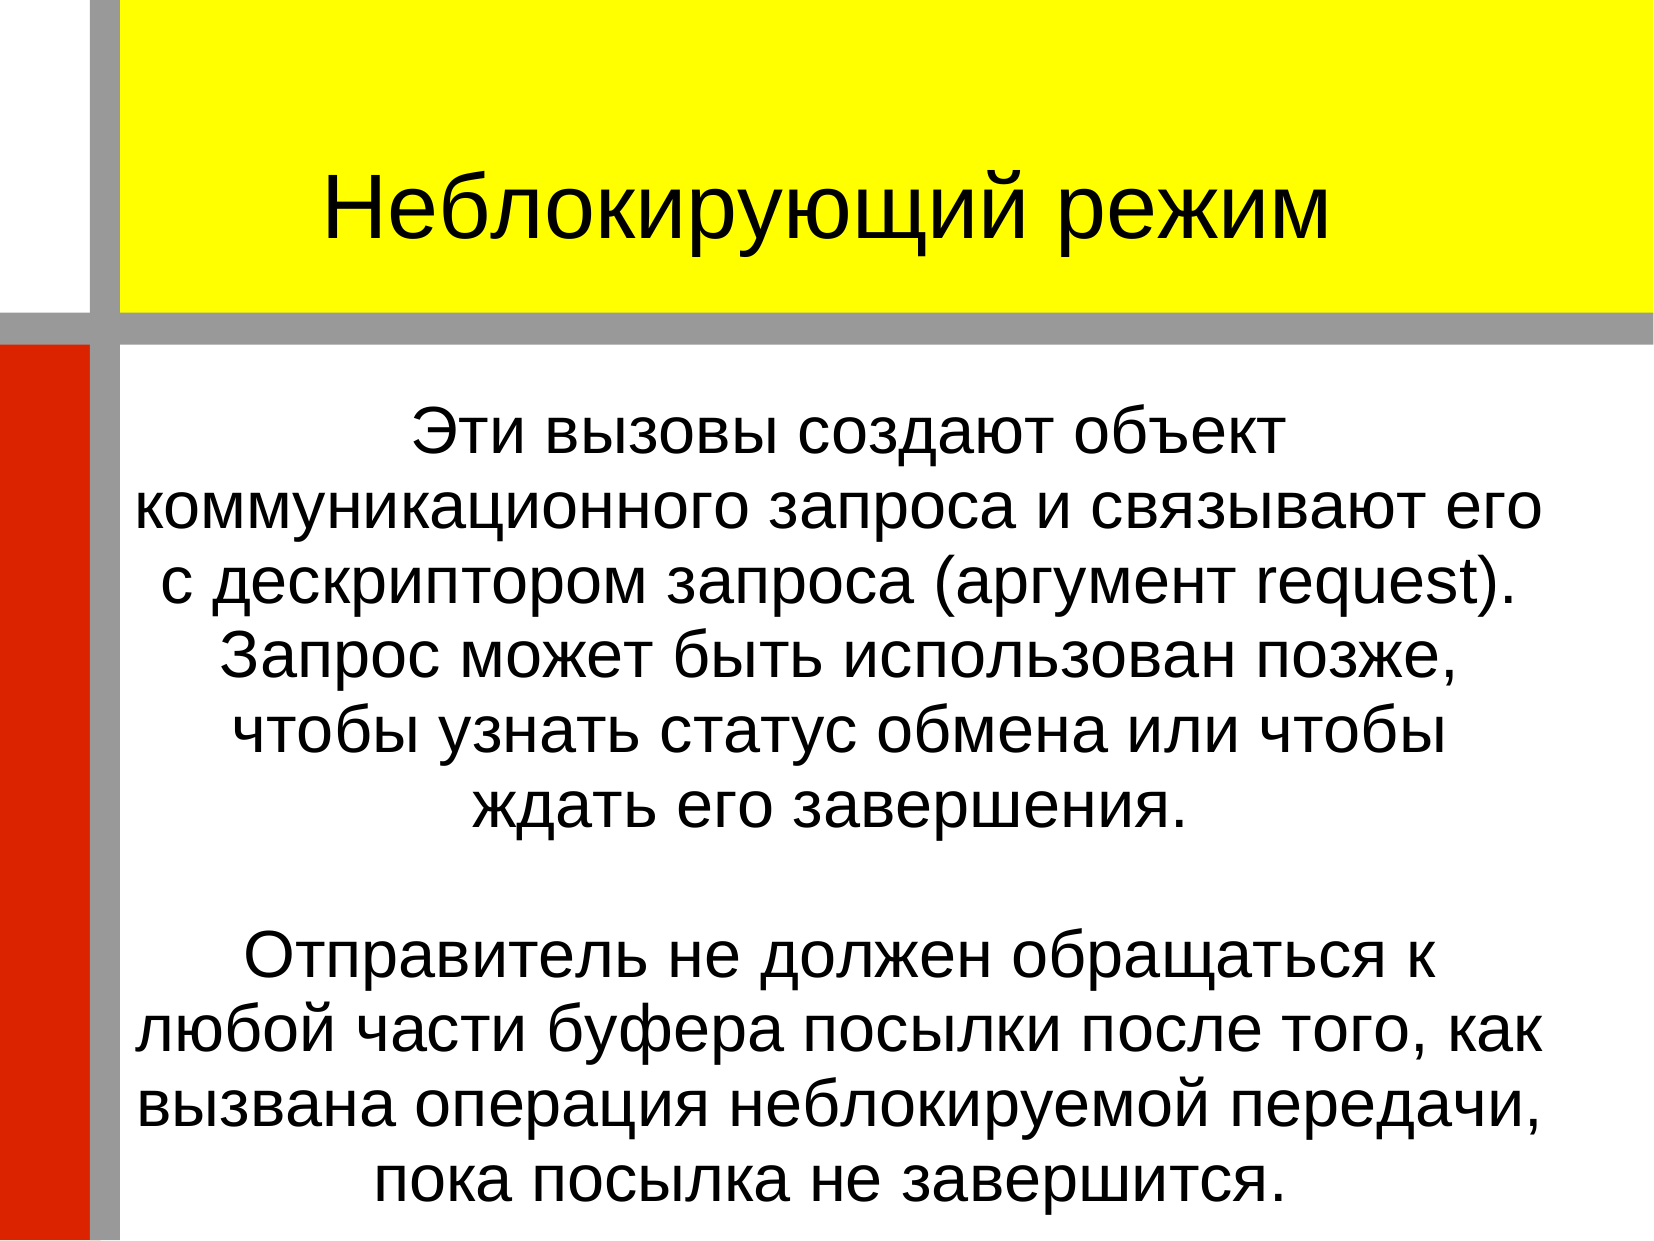

# Неблокирующий режим
 Эти вызовы создают объект коммуникационного запроса и связывают его с дескриптором запроса (аргумент request). Запрос может быть использован позже, чтобы узнать статус обмена или чтобы ждать его завершения.
Отправитель не должен обращаться к любой части буфера посылки после того, как вызвана операция неблокируемой передачи, пока посылка не завершится.